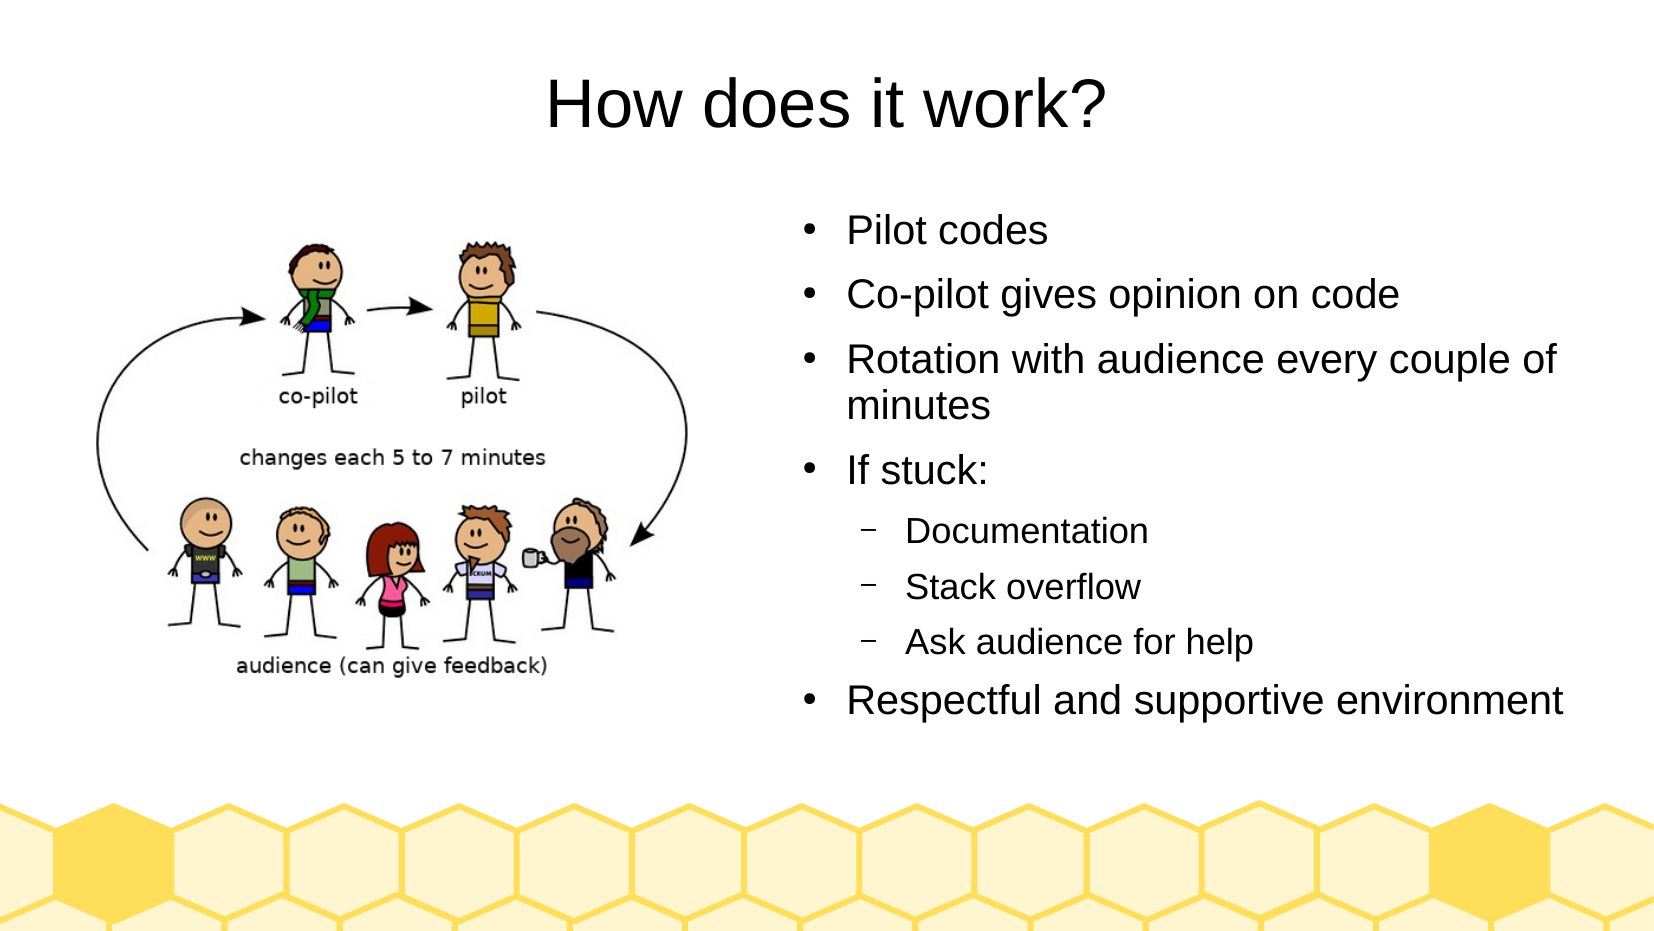

# How does it work?
Pilot codes
Co-pilot gives opinion on code
Rotation with audience every couple of minutes
If stuck:
Documentation
Stack overflow
Ask audience for help
Respectful and supportive environment